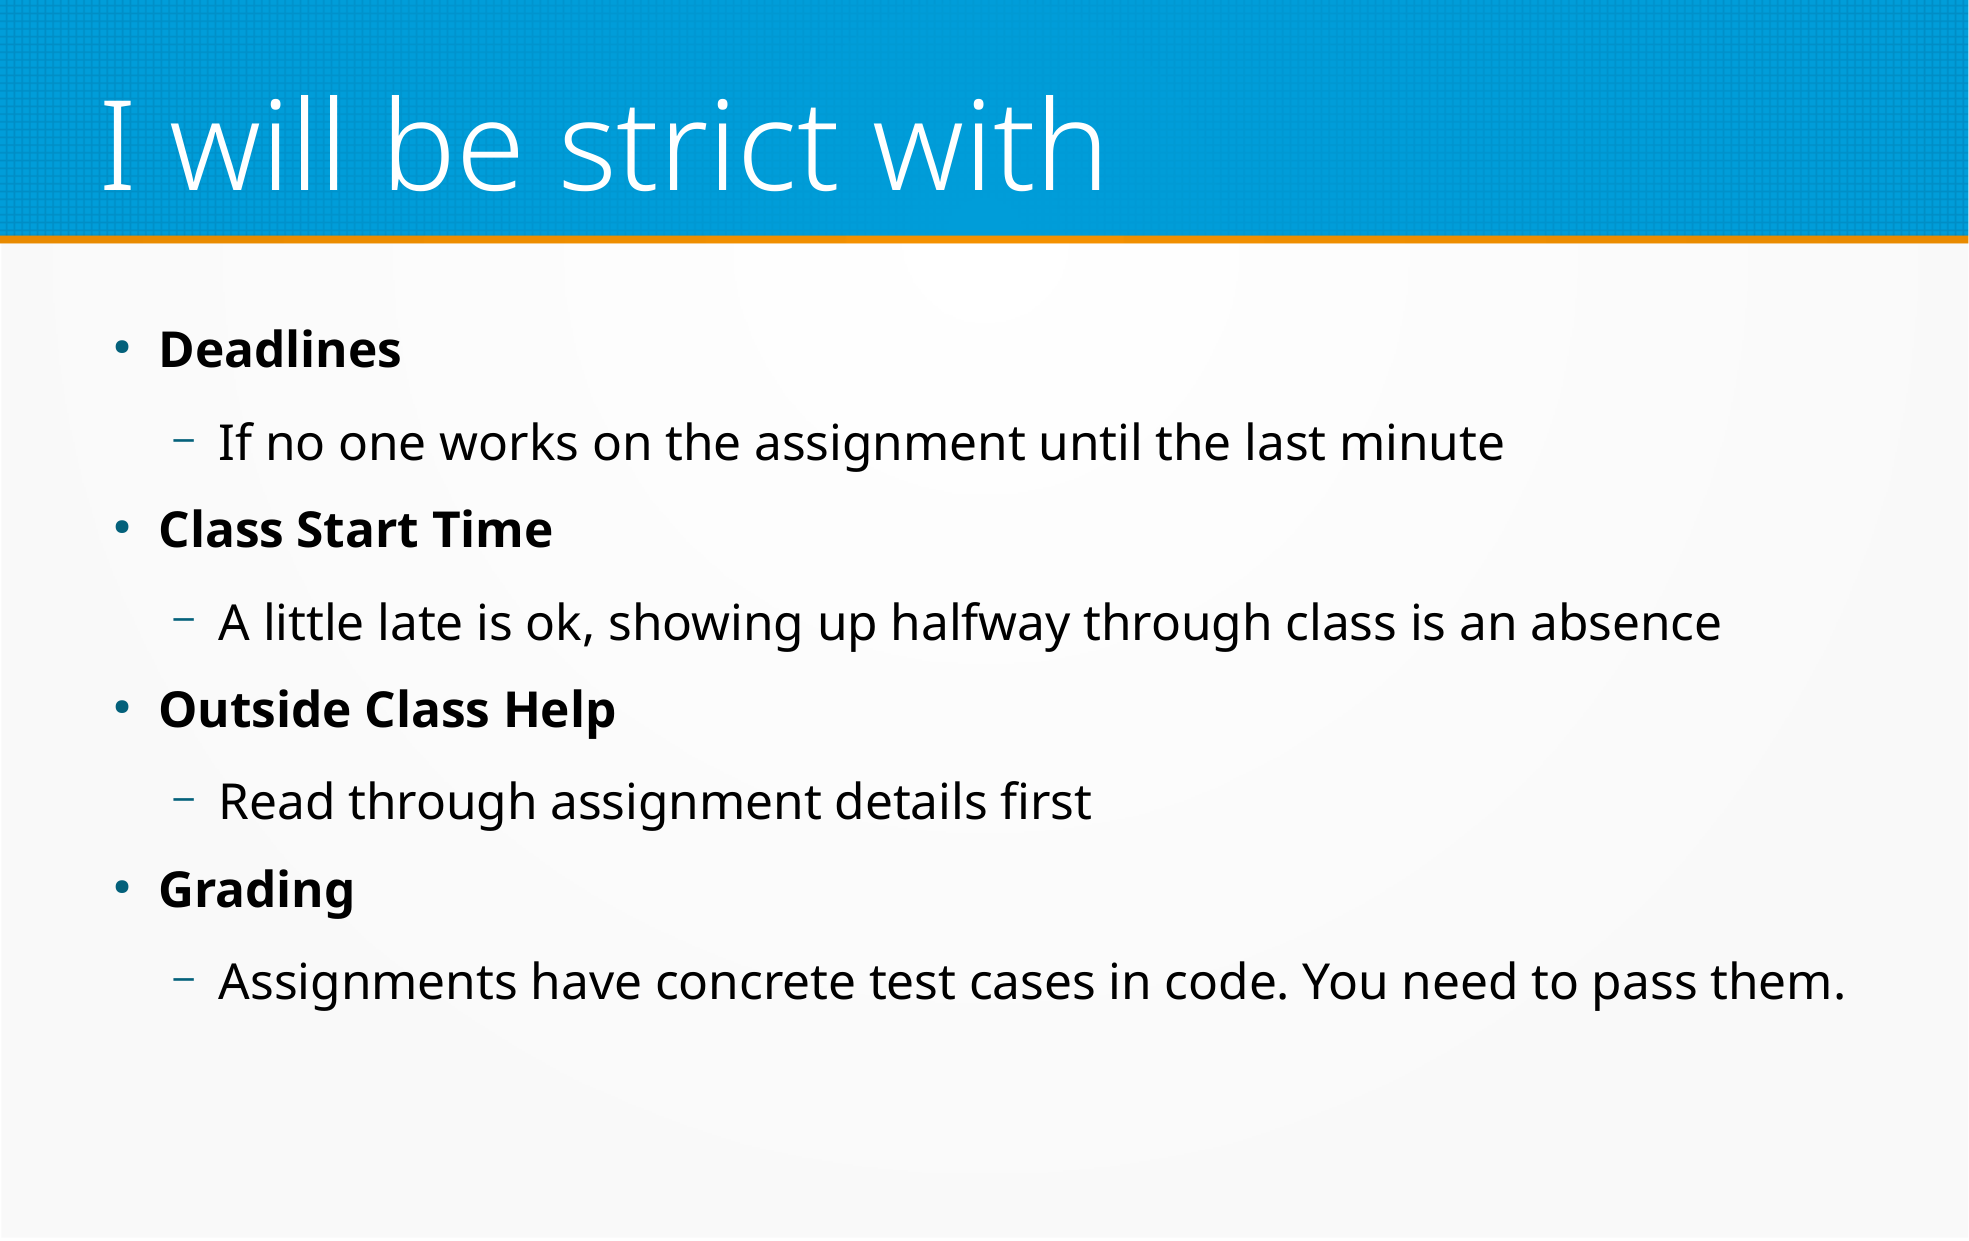

# I will be strict with
Deadlines
If no one works on the assignment until the last minute
Class Start Time
A little late is ok, showing up halfway through class is an absence
Outside Class Help
Read through assignment details first
Grading
Assignments have concrete test cases in code. You need to pass them.